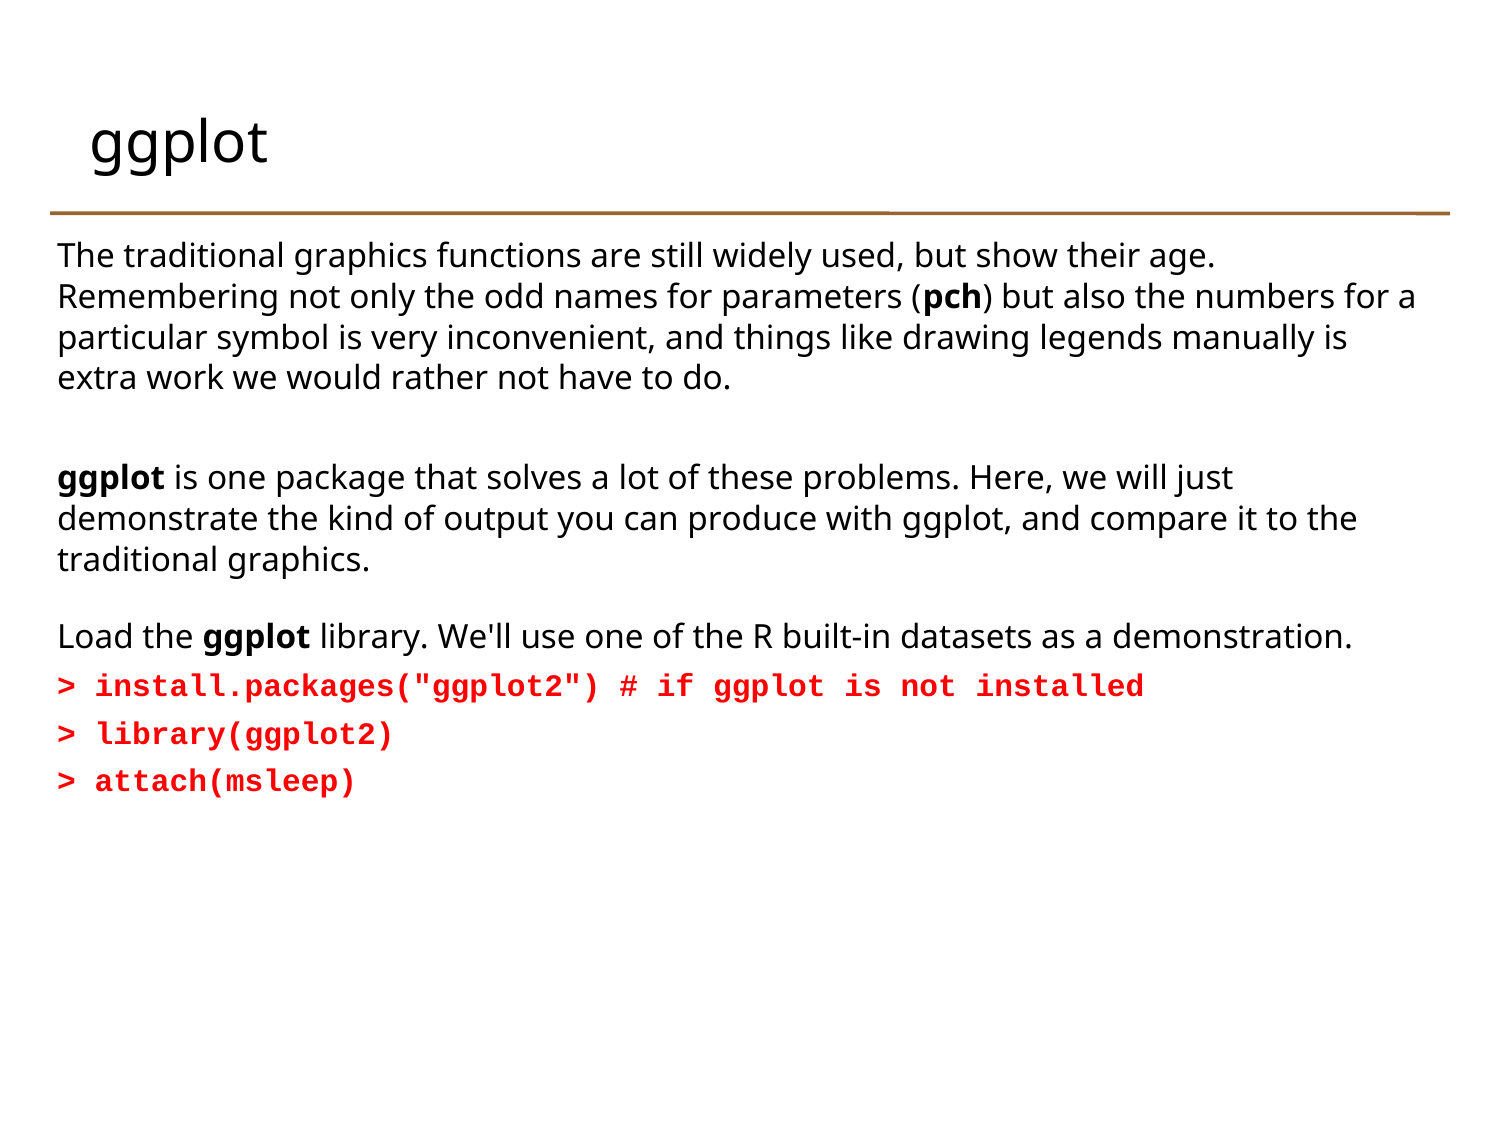

ggplot
The traditional graphics functions are still widely used, but show their age. Remembering not only the odd names for parameters (pch) but also the numbers for a particular symbol is very inconvenient, and things like drawing legends manually is extra work we would rather not have to do.
ggplot is one package that solves a lot of these problems. Here, we will just demonstrate the kind of output you can produce with ggplot, and compare it to the traditional graphics.
Load the ggplot library. We'll use one of the R built-in datasets as a demonstration.
> install.packages("ggplot2") # if ggplot is not installed
> library(ggplot2)
> attach(msleep)